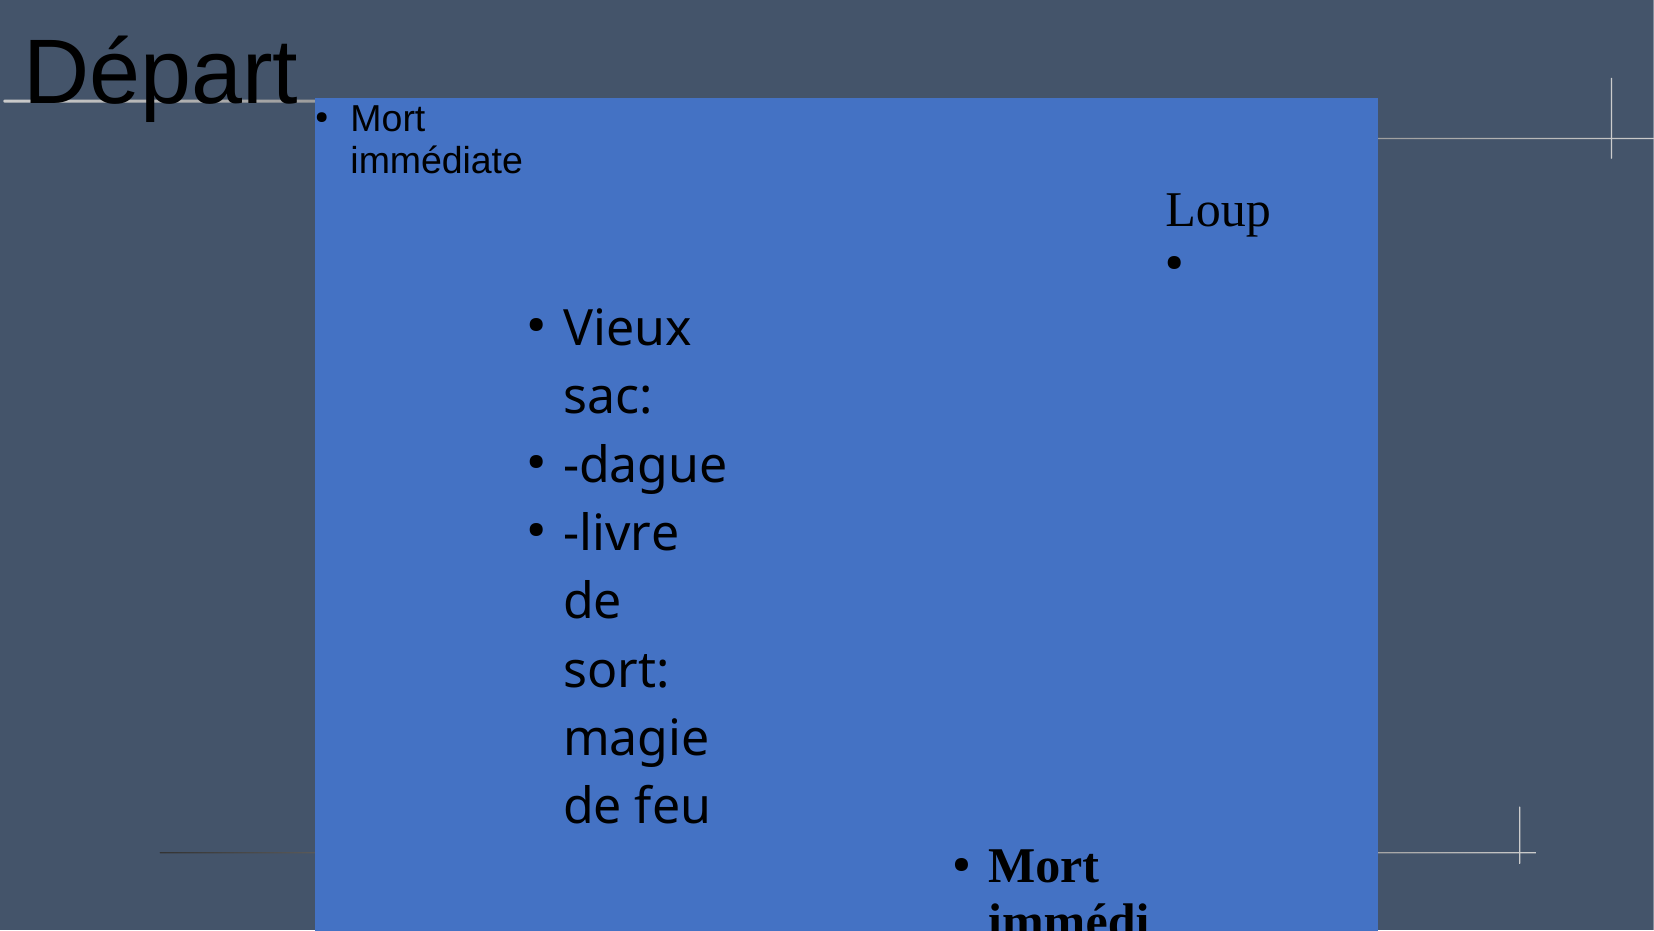

# Départ
| Mort immédiate | | | | |
| --- | --- | --- | --- | --- |
| | | | | Loup |
| | Vieux sac: -dague -livre de sort: magie de feu | | | |
| | | | Mort immédiate | |
| | | | | |